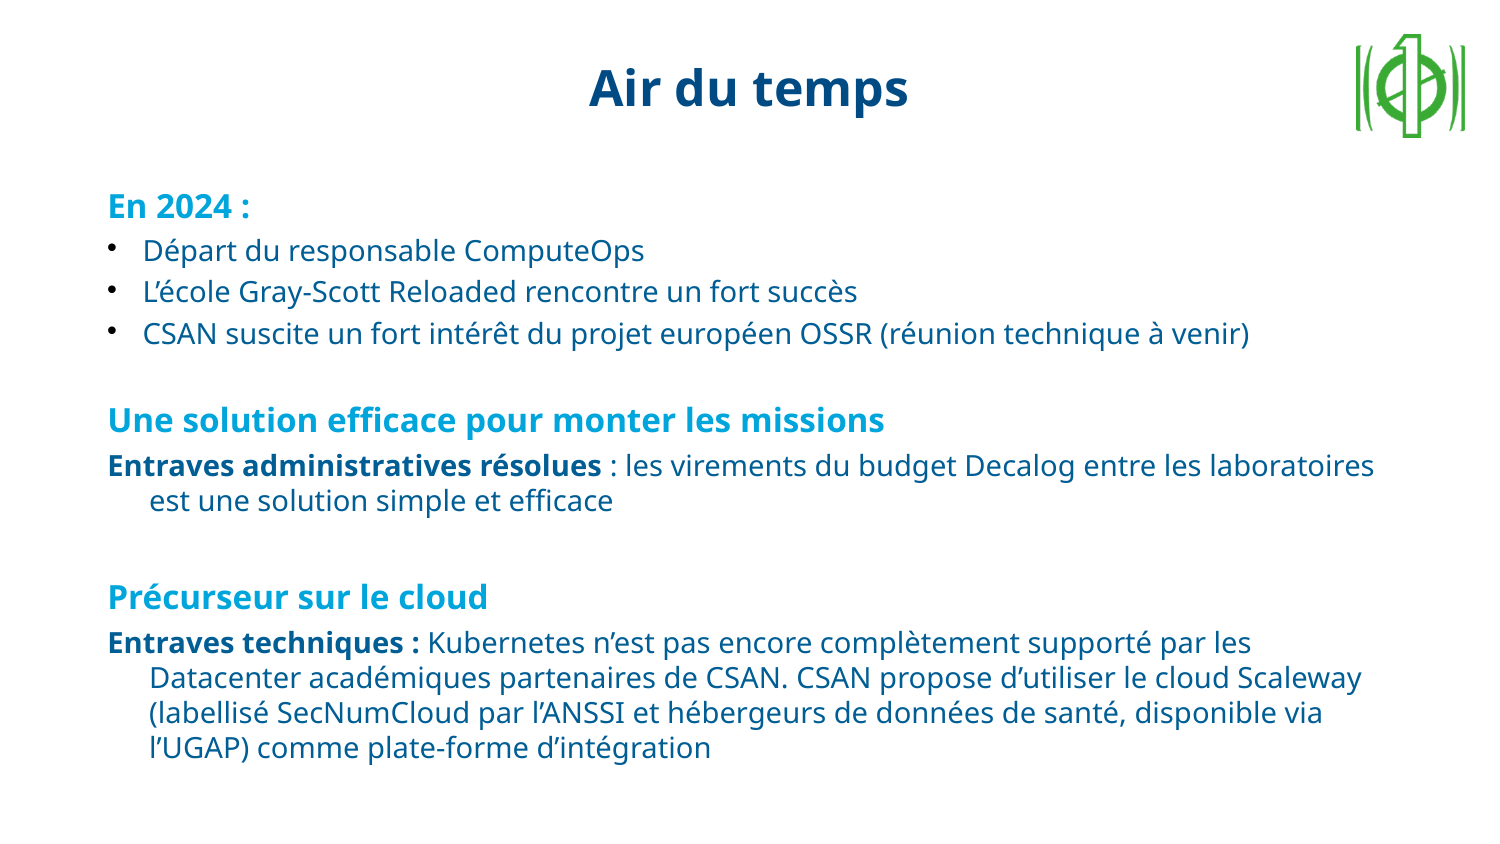

Air du temps
En 2024 :
Départ du responsable ComputeOps
L’école Gray-Scott Reloaded rencontre un fort succès
CSAN suscite un fort intérêt du projet européen OSSR (réunion technique à venir)
Une solution efficace pour monter les missions
Entraves administratives résolues : les virements du budget Decalog entre les laboratoires est une solution simple et efficace
Précurseur sur le cloud
Entraves techniques : Kubernetes n’est pas encore complètement supporté par les Datacenter académiques partenaires de CSAN. CSAN propose d’utiliser le cloud Scaleway (labellisé SecNumCloud par l’ANSSI et hébergeurs de données de santé, disponible via l’UGAP) comme plate-forme d’intégration